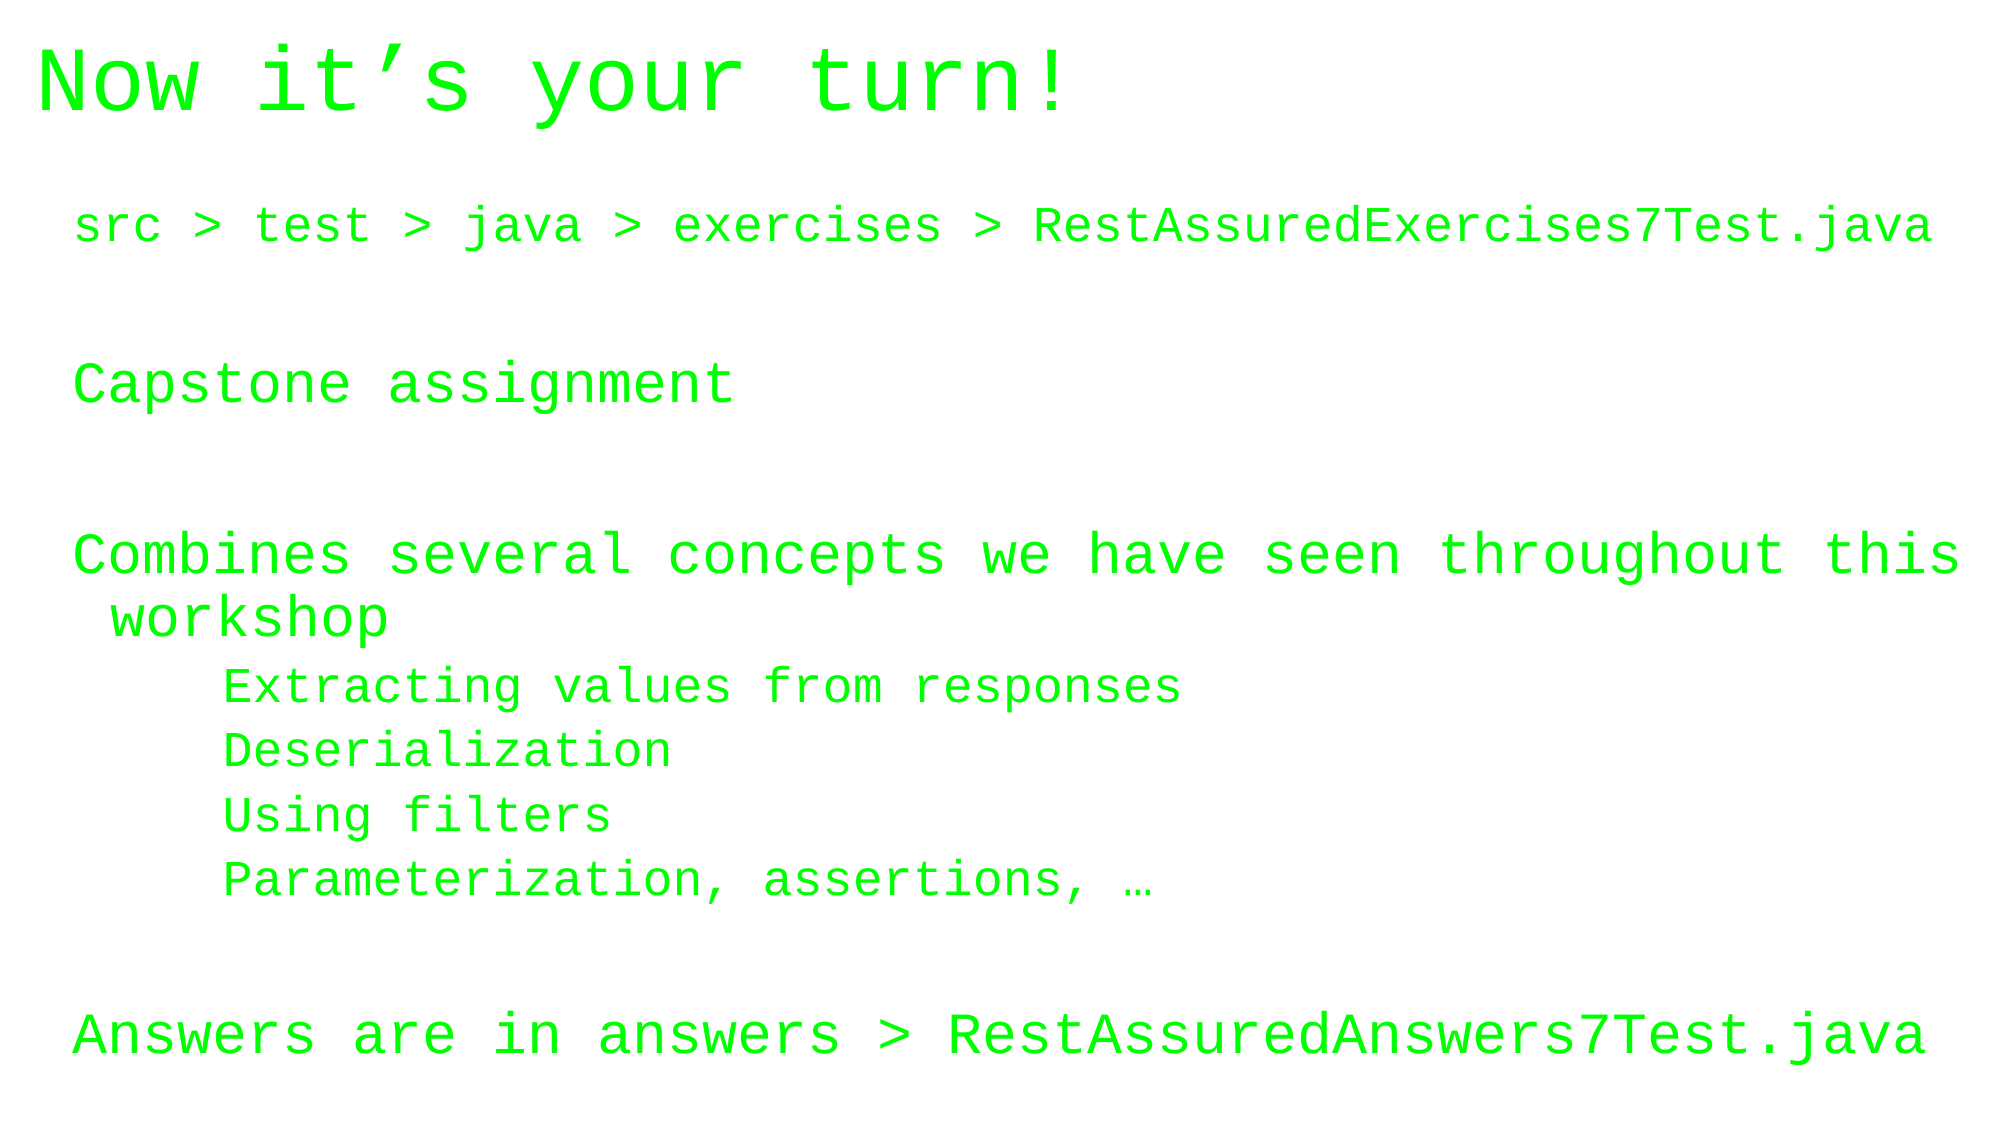

# Now it’s your turn!
src > test > java > exercises > RestAssuredExercises7Test.java
Capstone assignment
Combines several concepts we have seen throughout this workshop
Extracting values from responses
Deserialization
Using filters
Parameterization, assertions, …
Answers are in answers > RestAssuredAnswers7Test.java